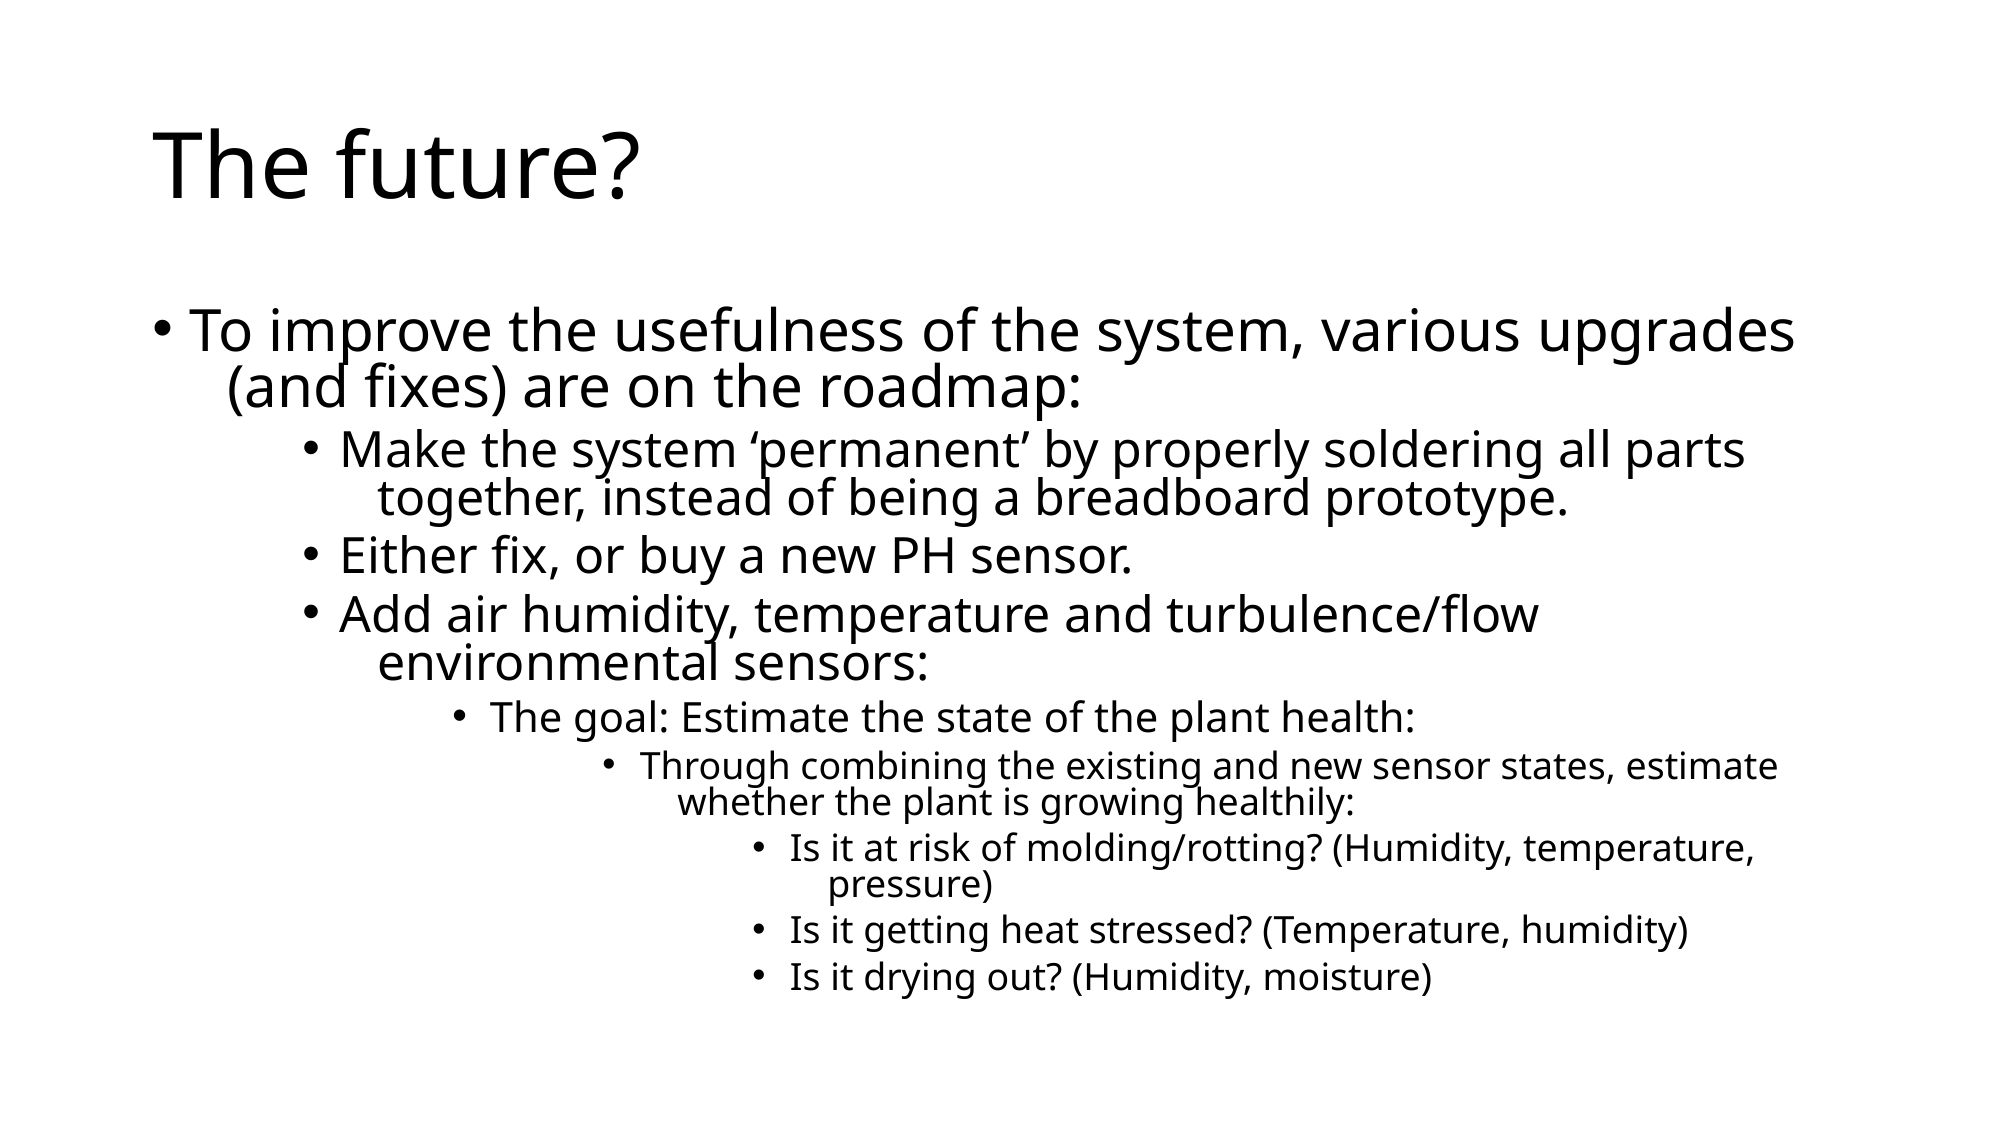

# The future?
To improve the usefulness of the system, various upgrades (and fixes) are on the roadmap:
Make the system ‘permanent’ by properly soldering all parts together, instead of being a breadboard prototype.
Either fix, or buy a new PH sensor.
Add air humidity, temperature and turbulence/flow environmental sensors:
The goal: Estimate the state of the plant health:
Through combining the existing and new sensor states, estimate whether the plant is growing healthily:
Is it at risk of molding/rotting? (Humidity, temperature, pressure)
Is it getting heat stressed? (Temperature, humidity)
Is it drying out? (Humidity, moisture)